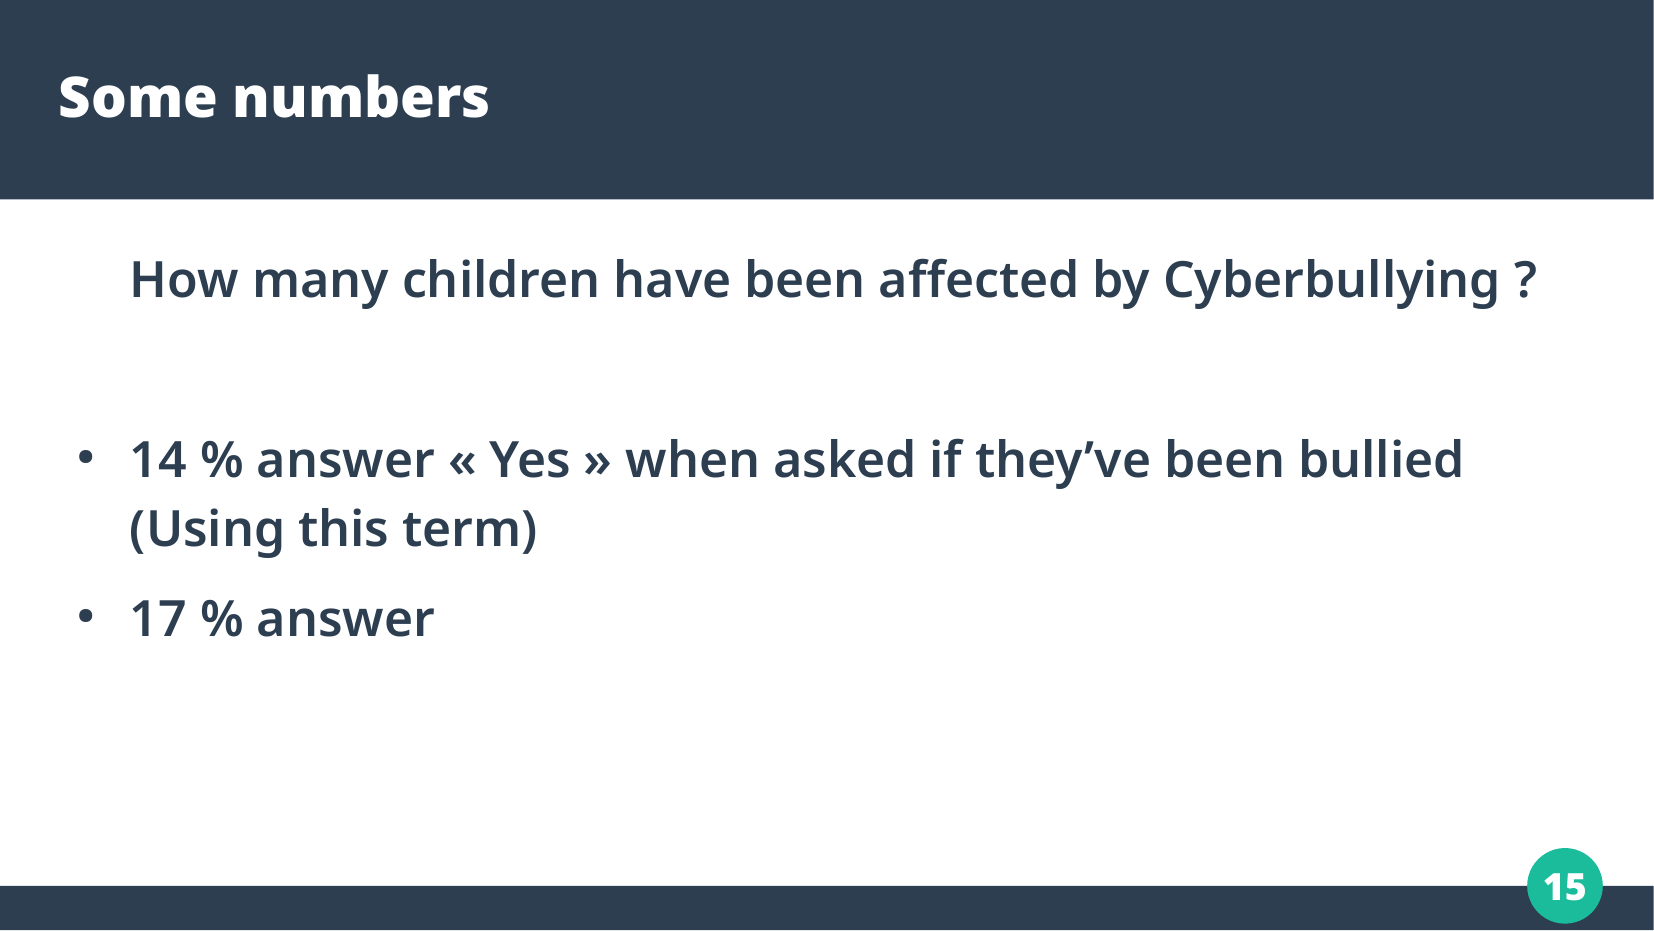

# Some numbers
How many children have been affected by Cyberbullying ?
14 % answer « Yes » when asked if they’ve been bullied (Using this term)
17 % answer